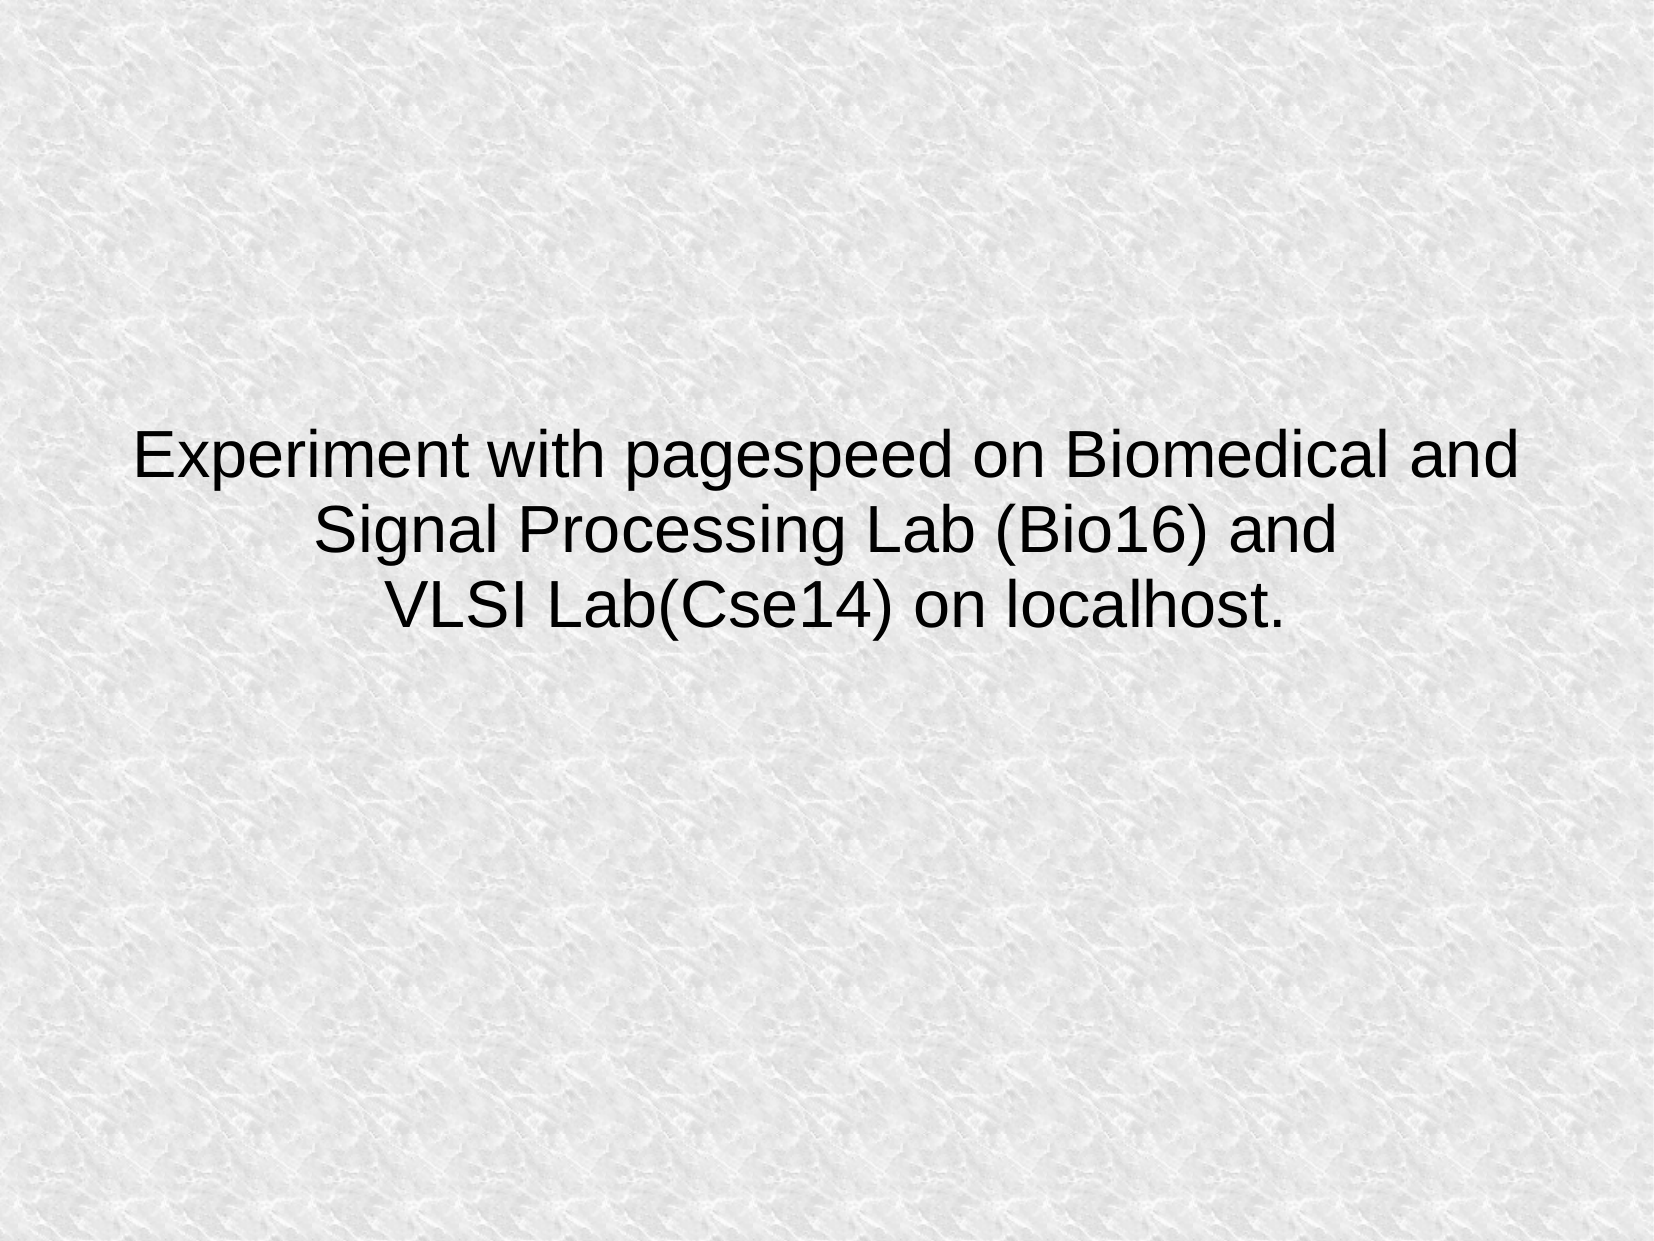

# Experiment with pagespeed on Biomedical and Signal Processing Lab (Bio16) and
 VLSI Lab(Cse14) on localhost.